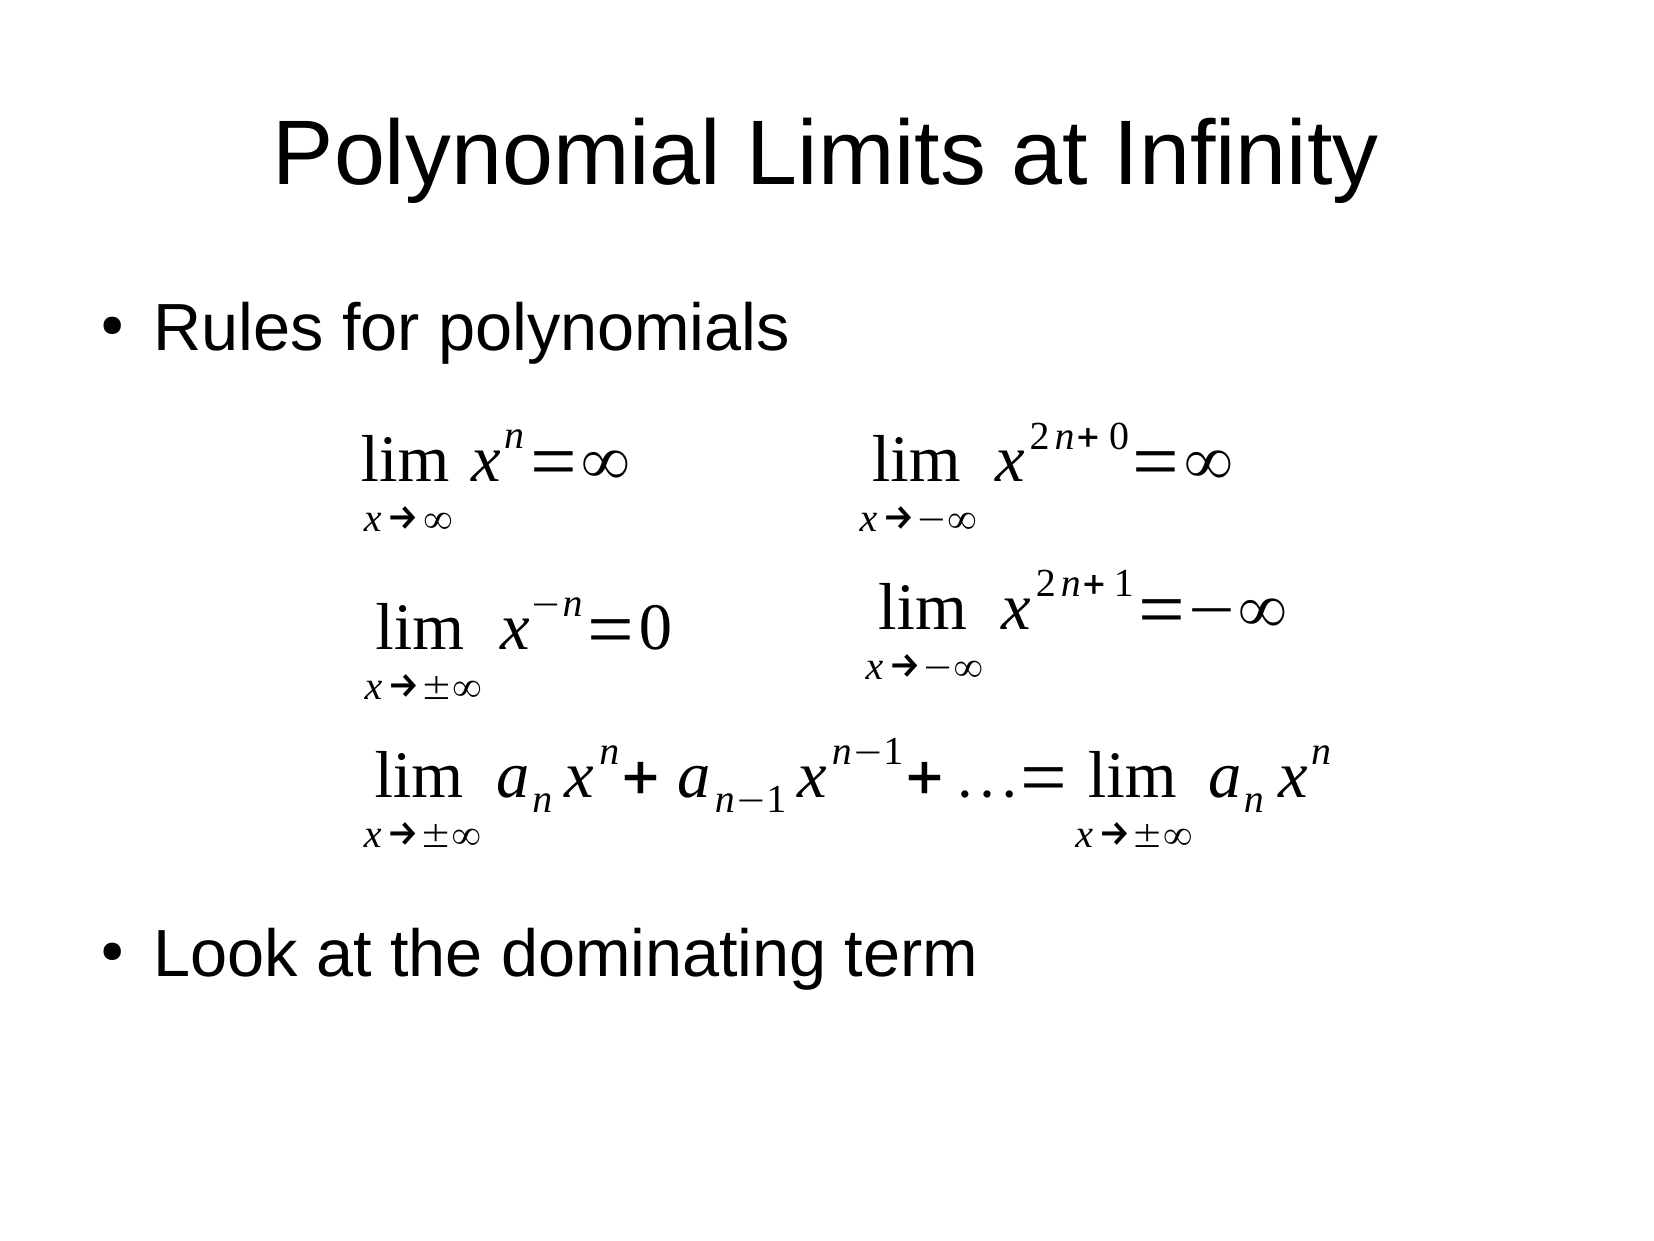

# Polynomial Limits at Infinity
Rules for polynomials
Look at the dominating term